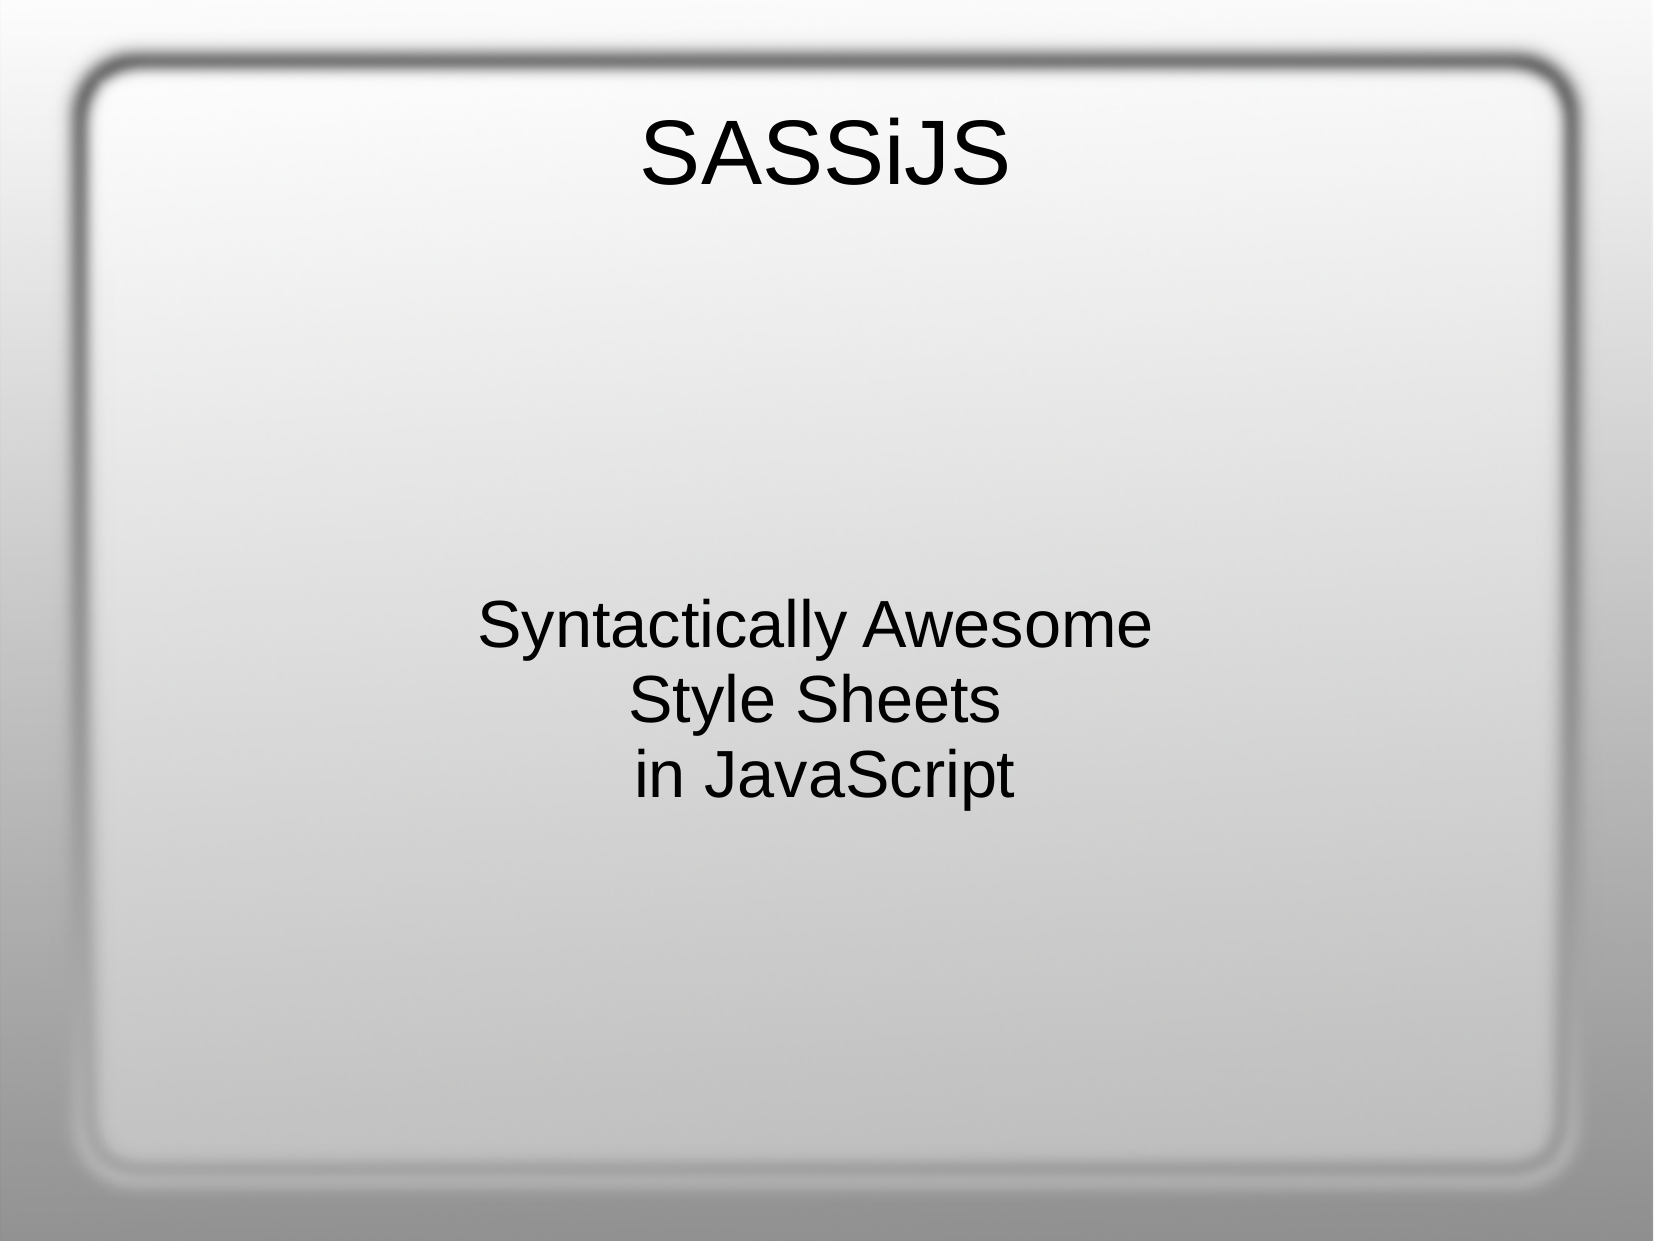

# SASSiJS
Syntactically Awesome
Style Sheets
in JavaScript